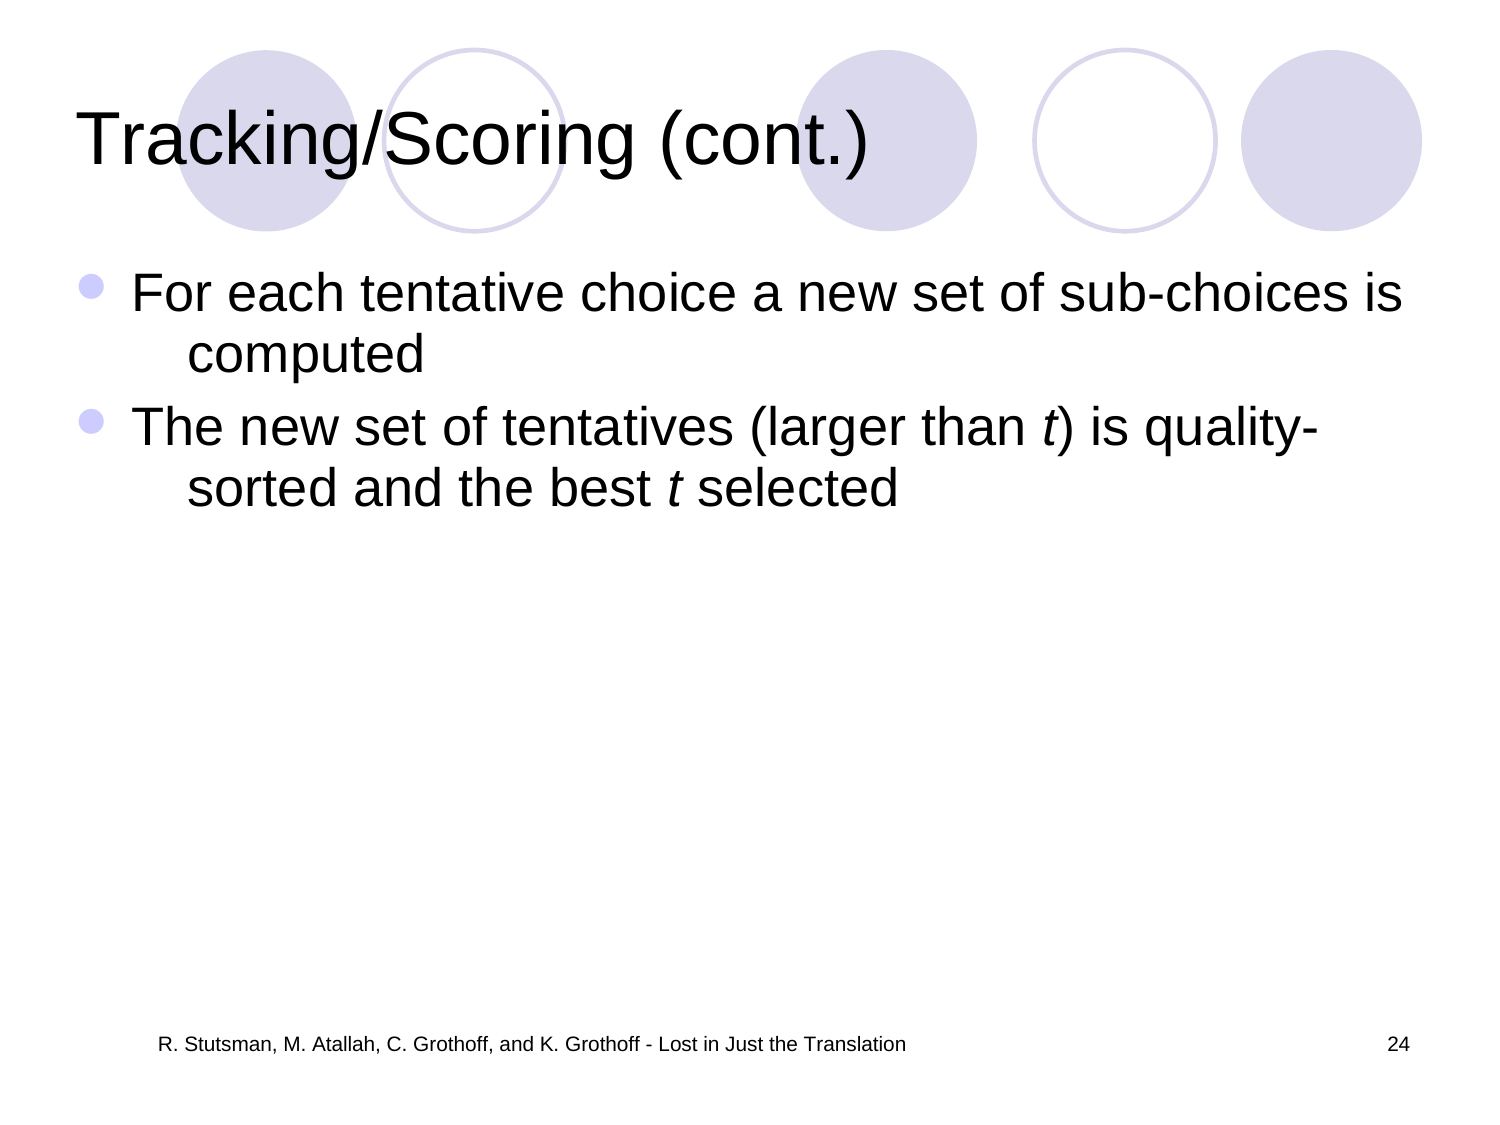

# Tracking/Scoring (cont.)
For each tentative choice a new set of sub-choices is computed
The new set of tentatives (larger than t) is quality-sorted and the best t selected
R. Stutsman, M. Atallah, C. Grothoff, and K. Grothoff - Lost in Just the Translation
24